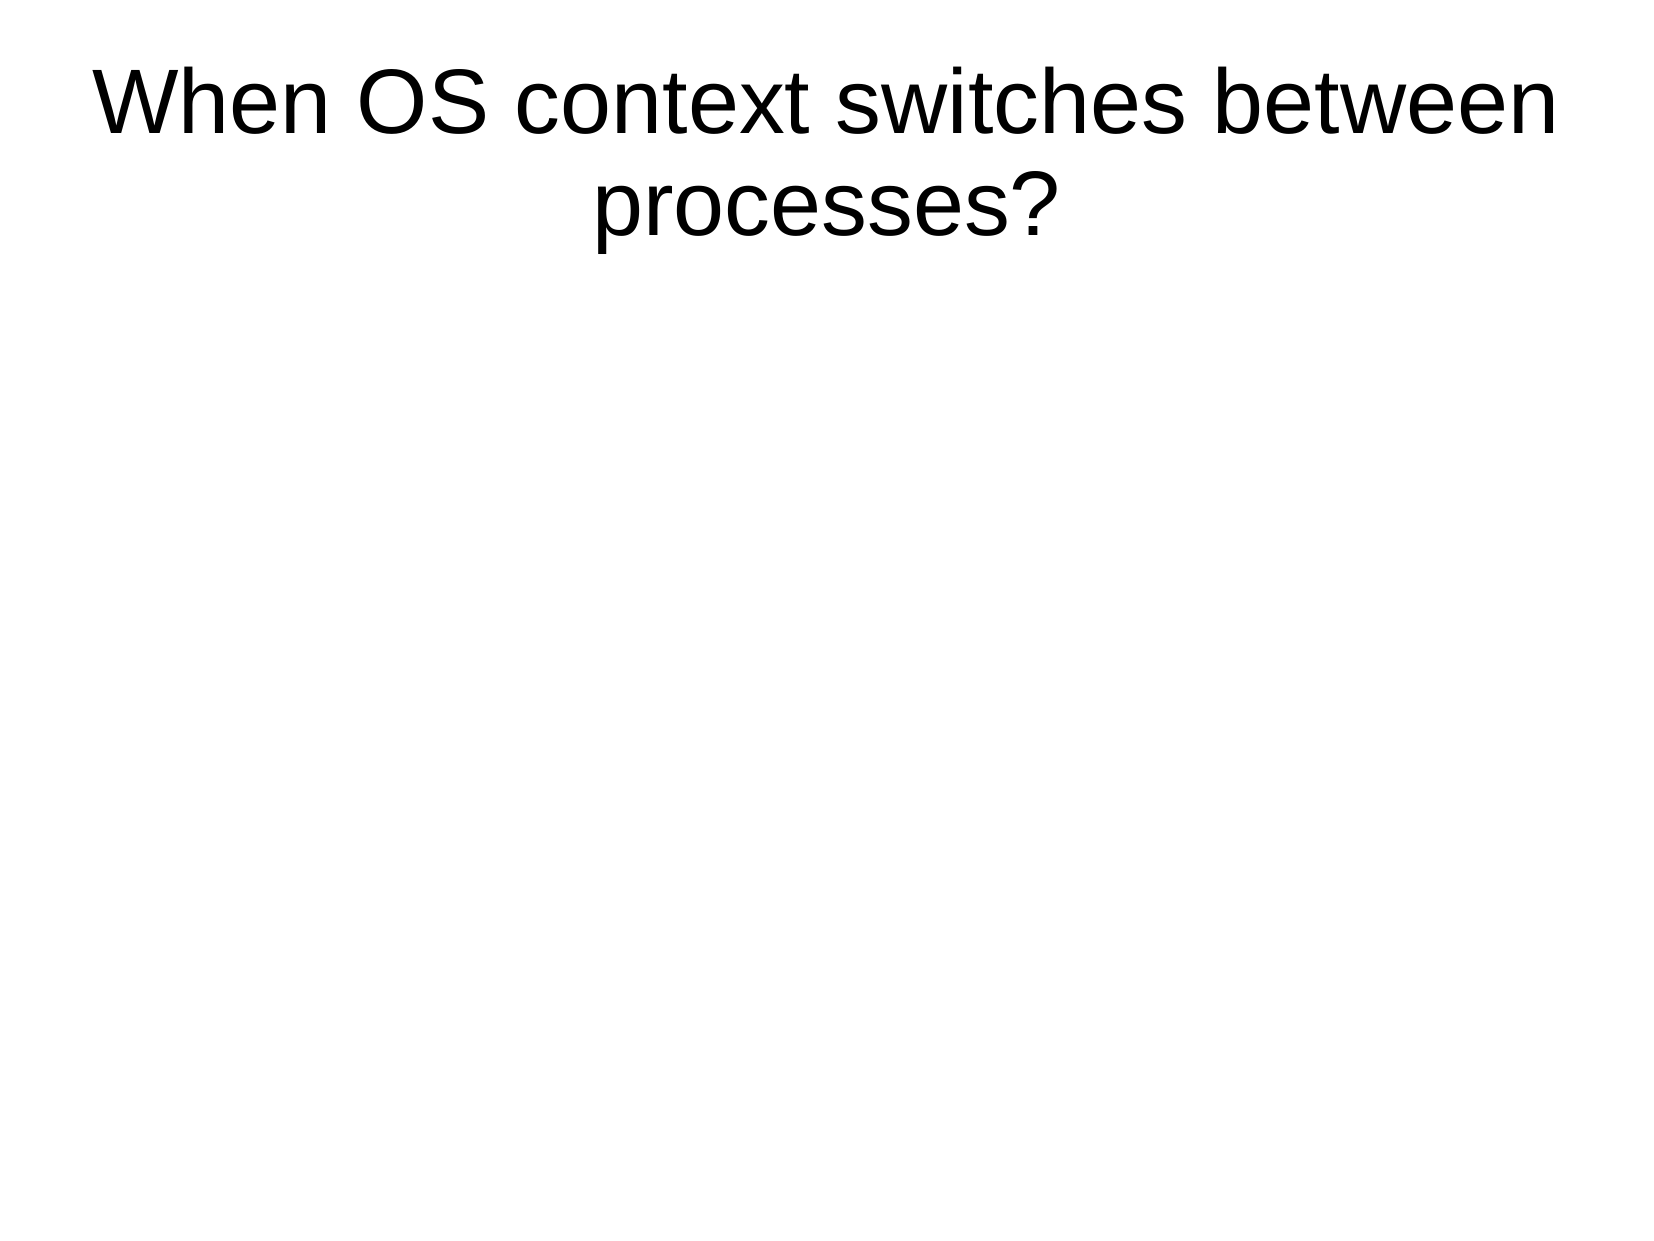

# When OS context switches between processes?